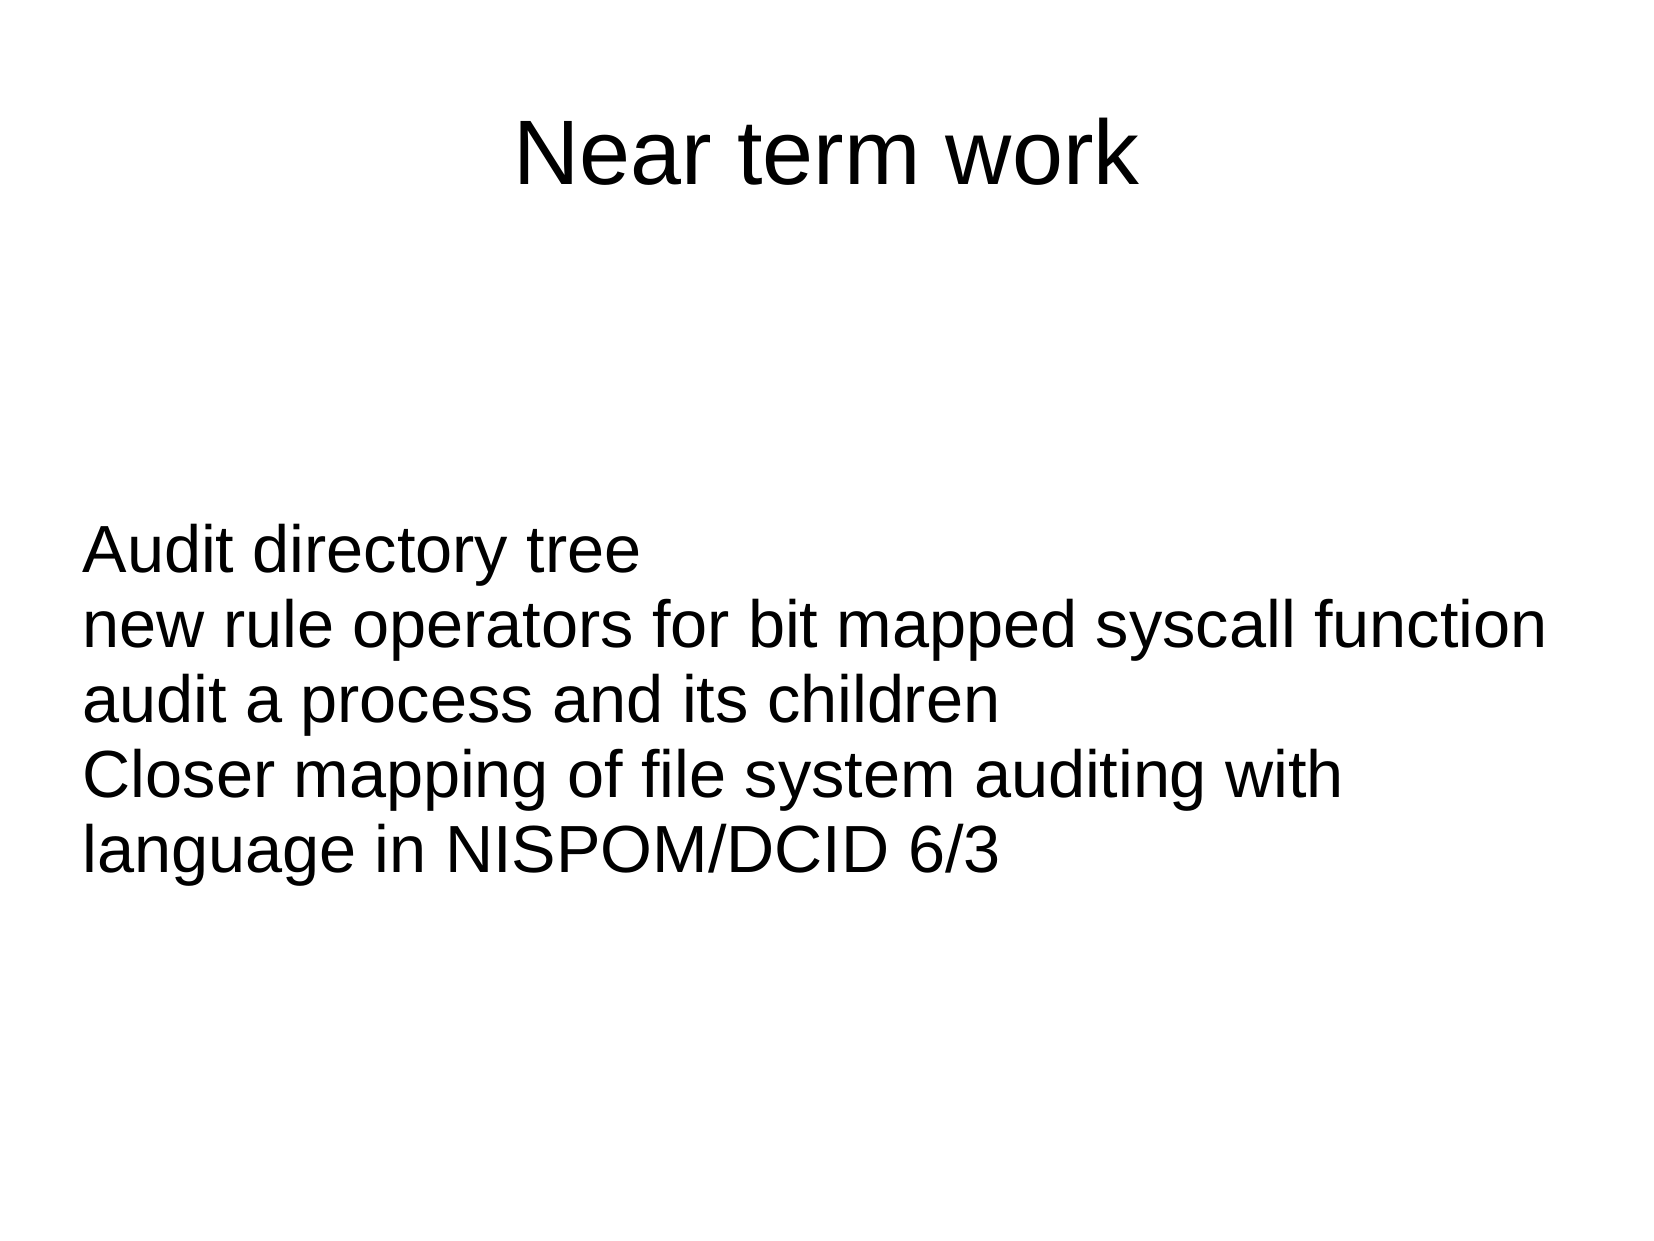

# Near term work
Audit directory tree
new rule operators for bit mapped syscall function
audit a process and its children
Closer mapping of file system auditing with language in NISPOM/DCID 6/3